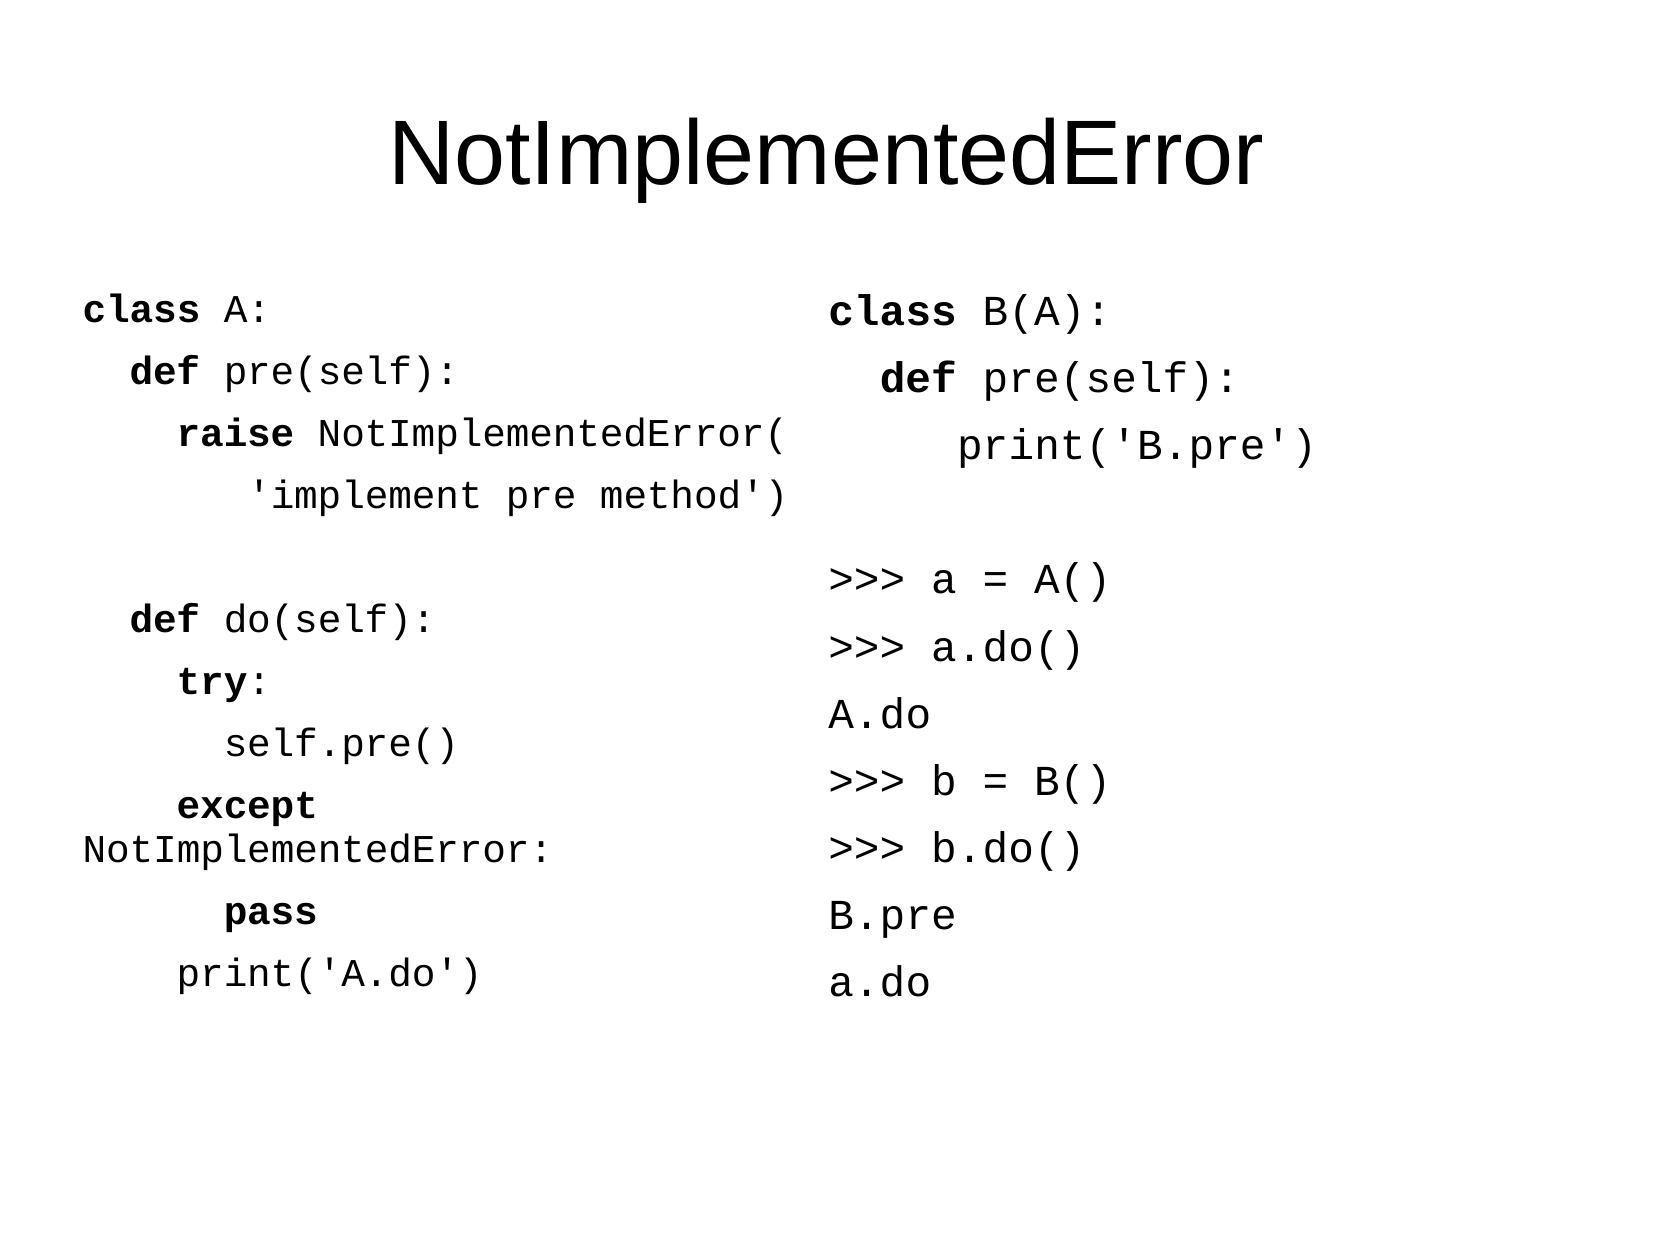

# NotImplementedError
class A:
 def pre(self):
 raise NotImplementedError(
 'implement pre method')
 def do(self):
 try:
 self.pre()
 except NotImplementedError:
 pass
 print('A.do')
class B(A):
 def pre(self):
 print('B.pre')
>>> a = A()
>>> a.do()
A.do
>>> b = B()
>>> b.do()
B.pre
a.do